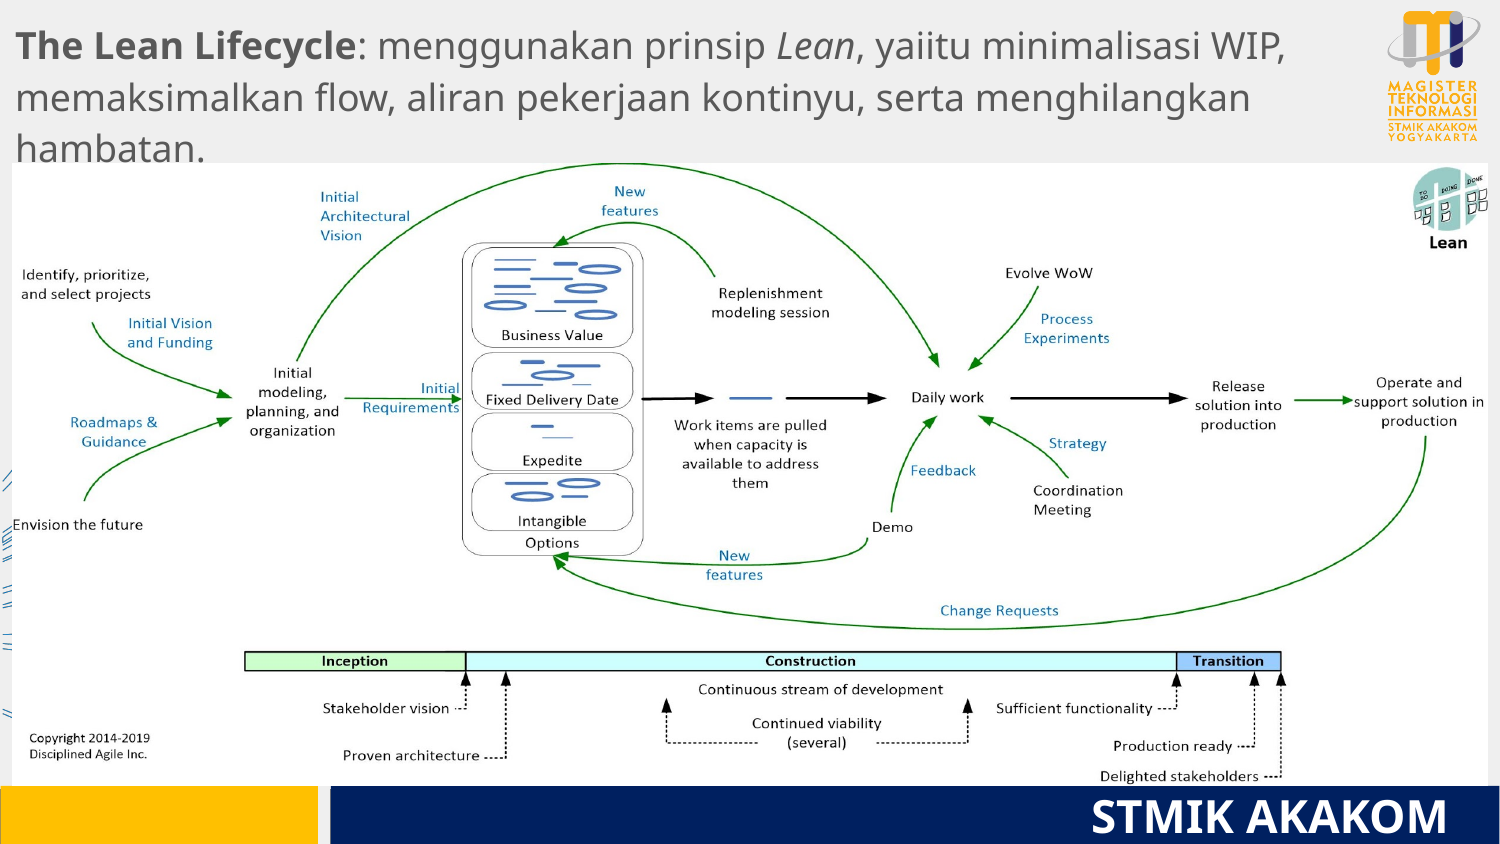

# The Lean Lifecycle: menggunakan prinsip Lean, yaiitu minimalisasi WIP, memaksimalkan flow, aliran pekerjaan kontinyu, serta menghilangkan hambatan.